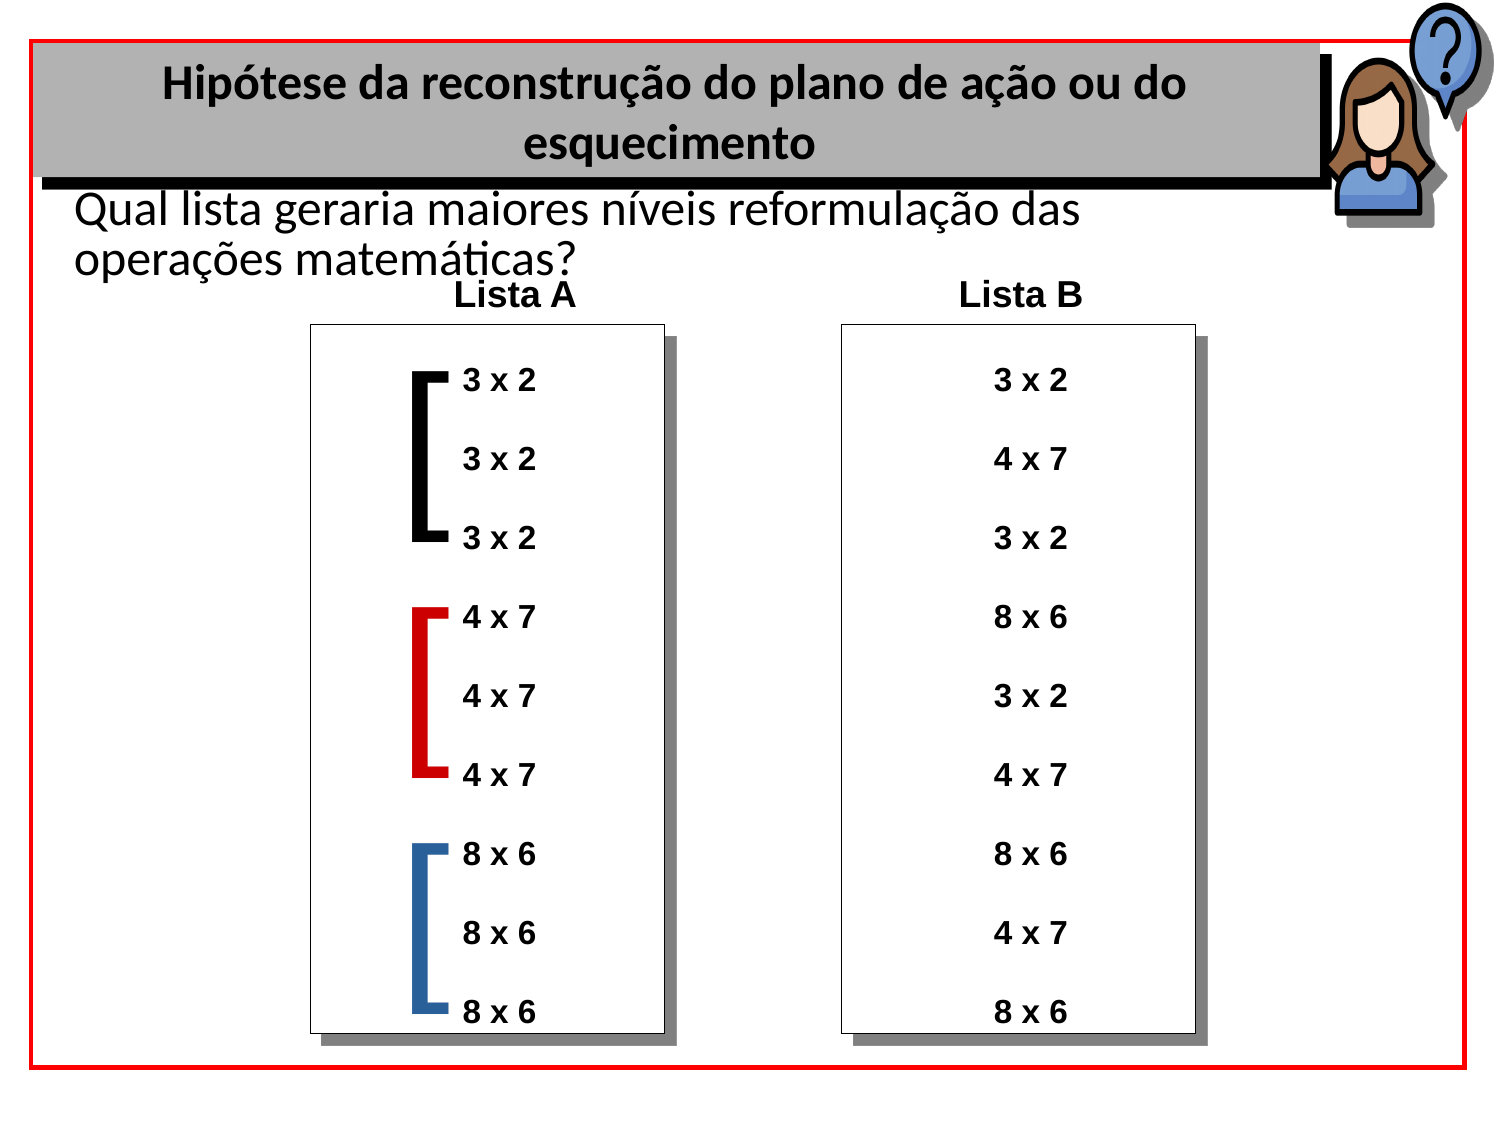

Hipótese da reconstrução do plano de ação ou do esquecimento
Qual lista geraria maiores níveis reformulação das operações matemáticas?
Lista A
Lista B
[
3 x 2
3 x 2
3 x 2
4 x 7
4 x 7
4 x 7
8 x 6
8 x 6
8 x 6
3 x 2
4 x 7
3 x 2
8 x 6
3 x 2
4 x 7
8 x 6
4 x 7
8 x 6
[
[